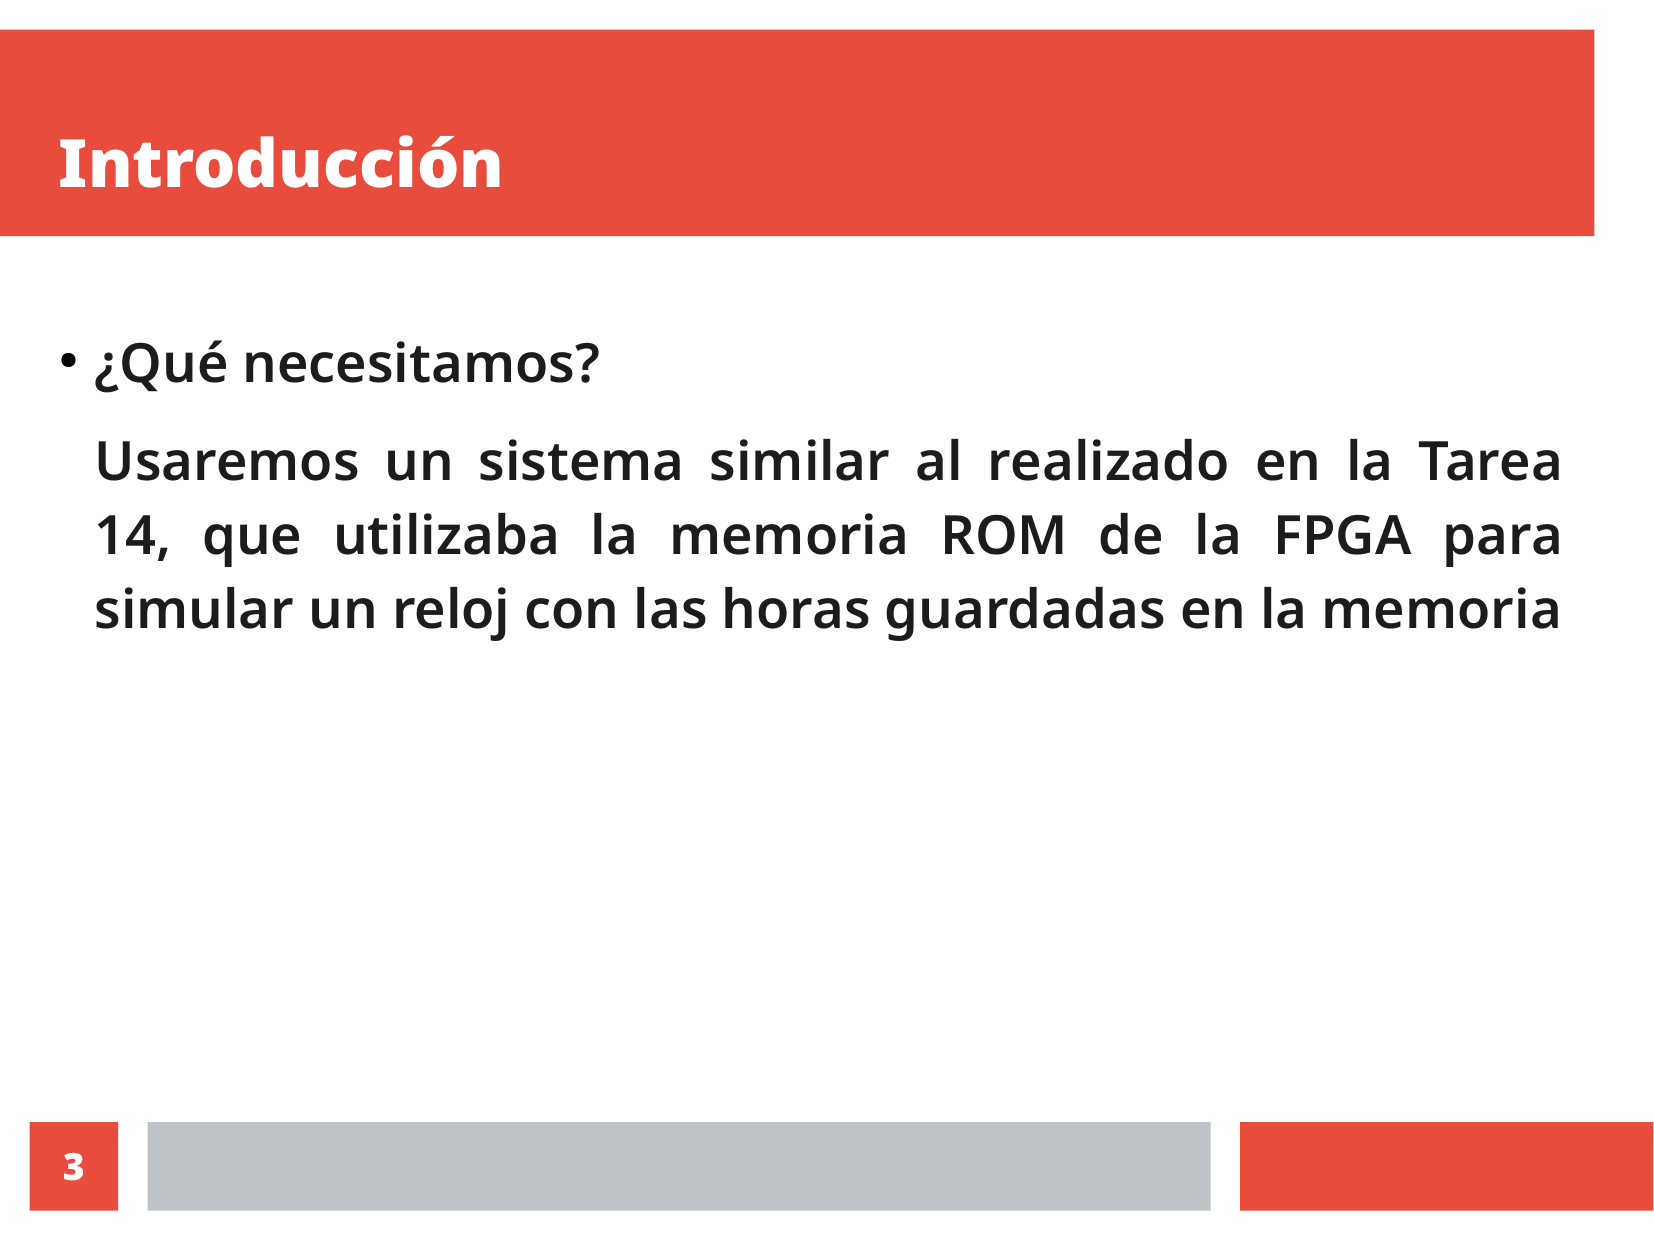

# Introducción
¿Qué necesitamos?
Usaremos un sistema similar al realizado en la Tarea 14, que utilizaba la memoria ROM de la FPGA para simular un reloj con las horas guardadas en la memoria
3